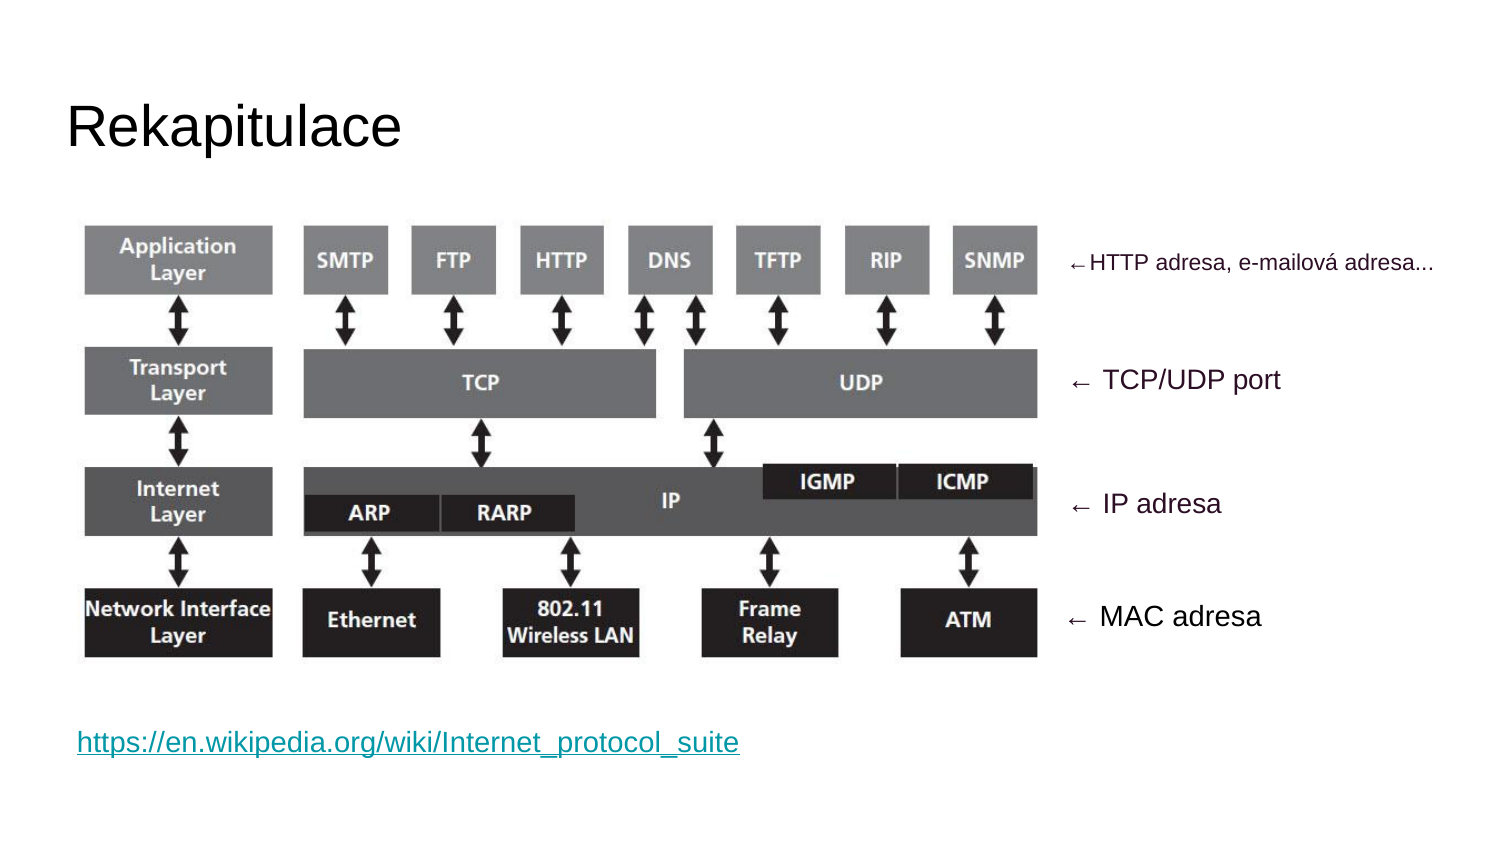

# Rekapitulace
←HTTP adresa, e-mailová adresa...
← TCP/UDP port
← IP adresa
← MAC adresa
https://en.wikipedia.org/wiki/Internet_protocol_suite